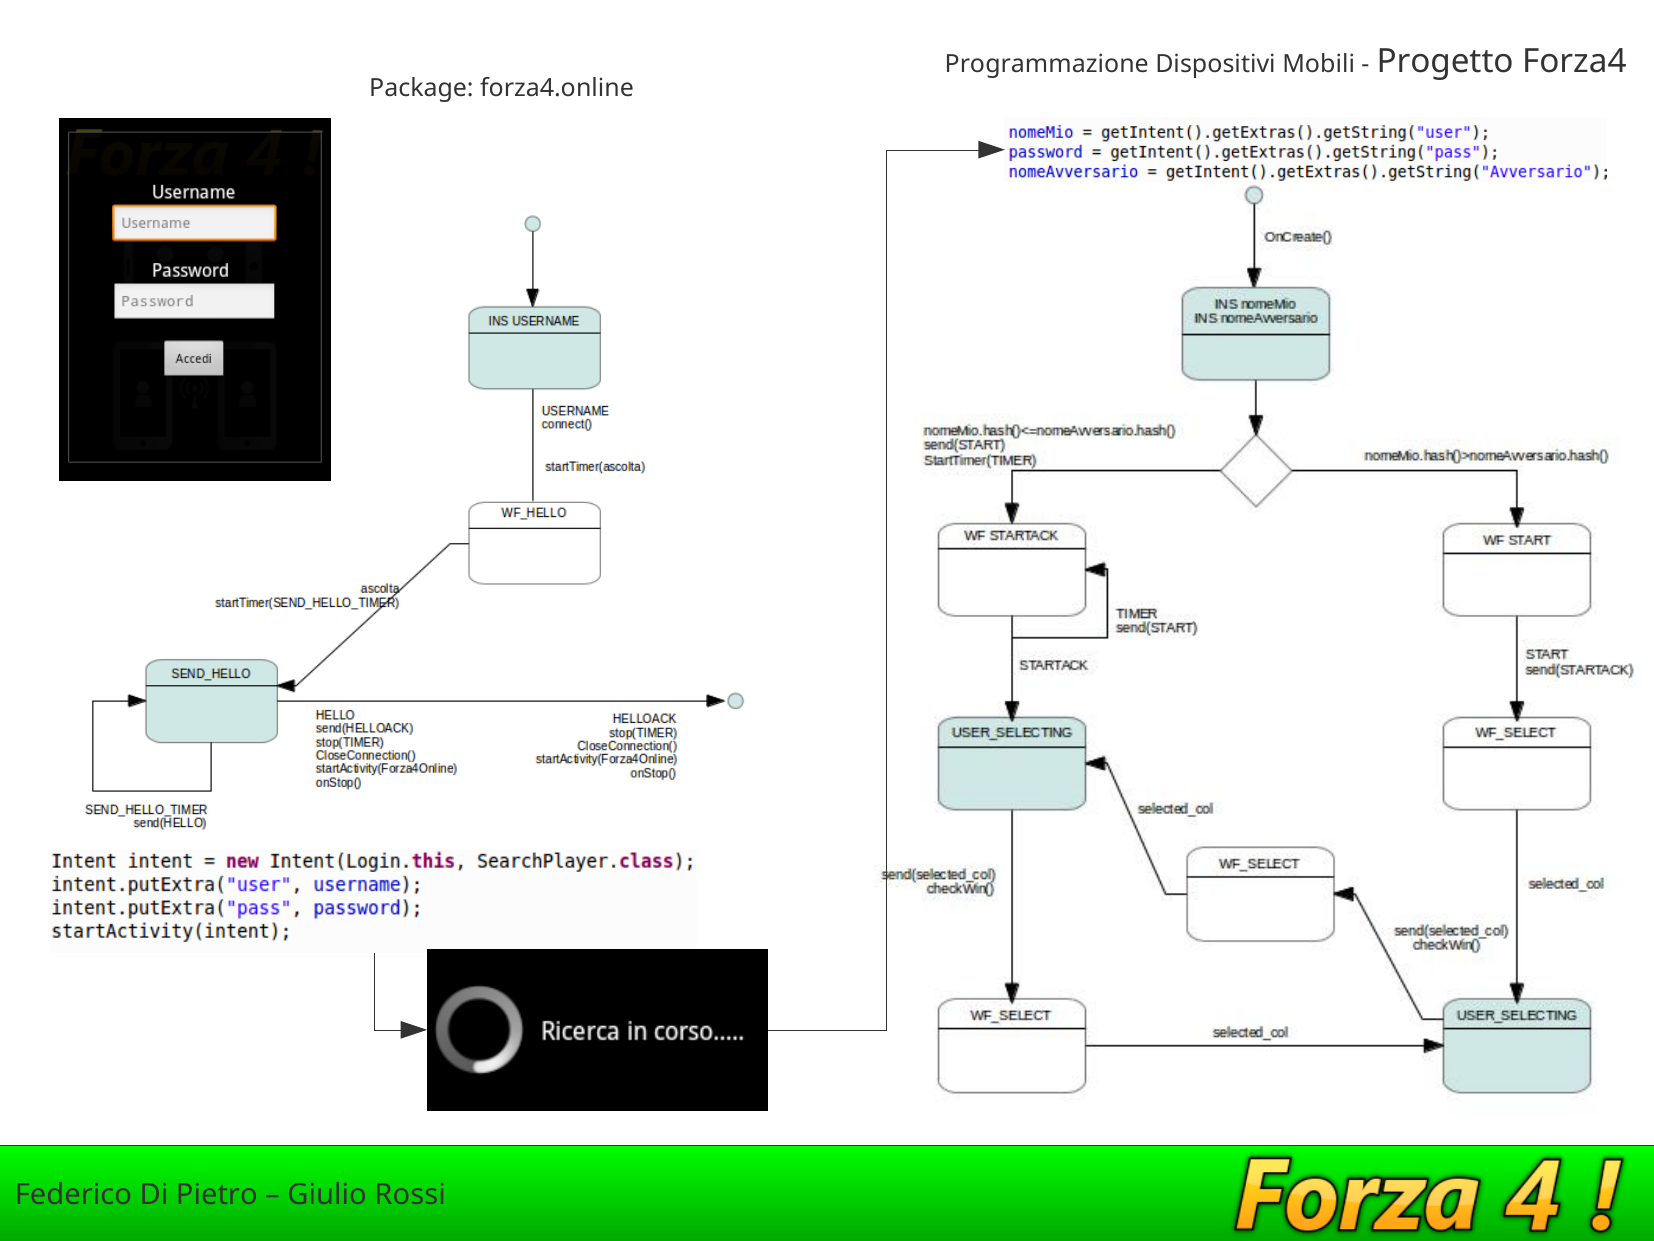

Programmazione Dispositivi Mobili - Progetto Forza4
Package: forza4.online
Federico Di Pietro – Giulio Rossi